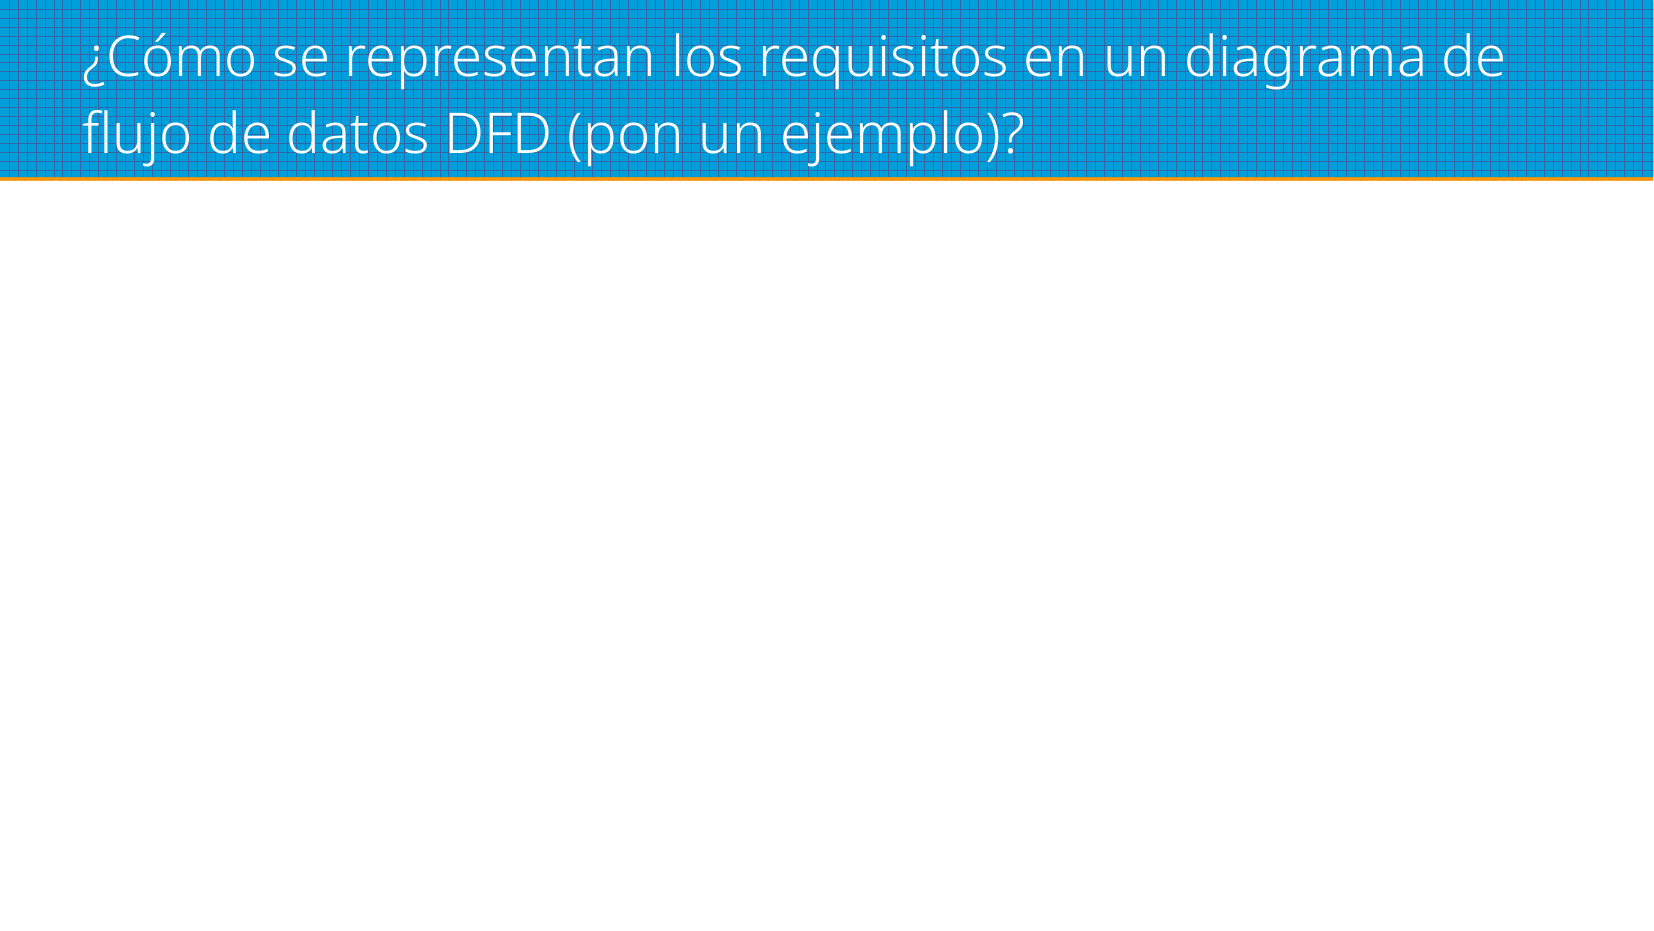

# ¿Cómo se representan los requisitos en un diagrama de flujo de datos DFD (pon un ejemplo)?